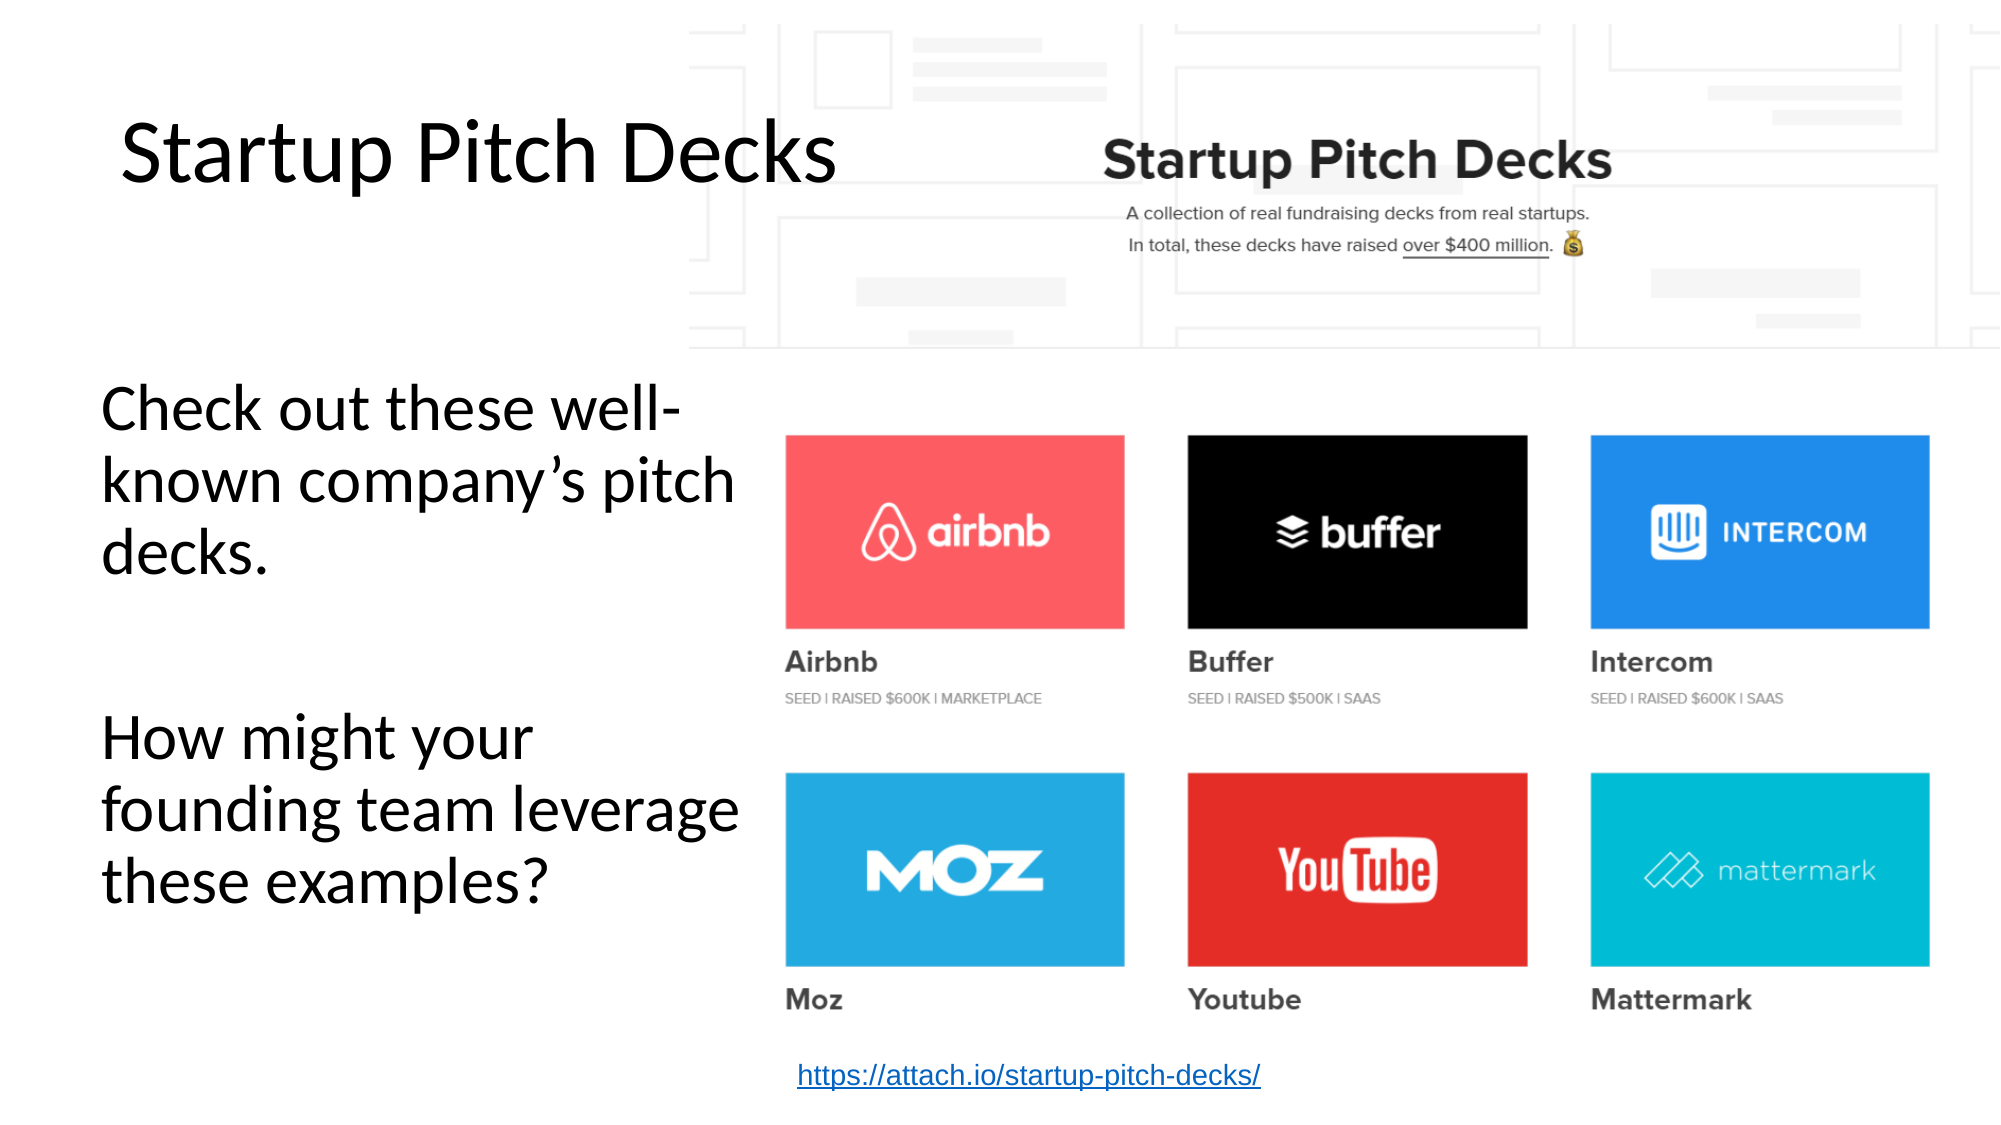

# Startup Pitch Decks
Check out these well-known company’s pitch decks.
How might your founding team leverage these examples?
https://attach.io/startup-pitch-decks/